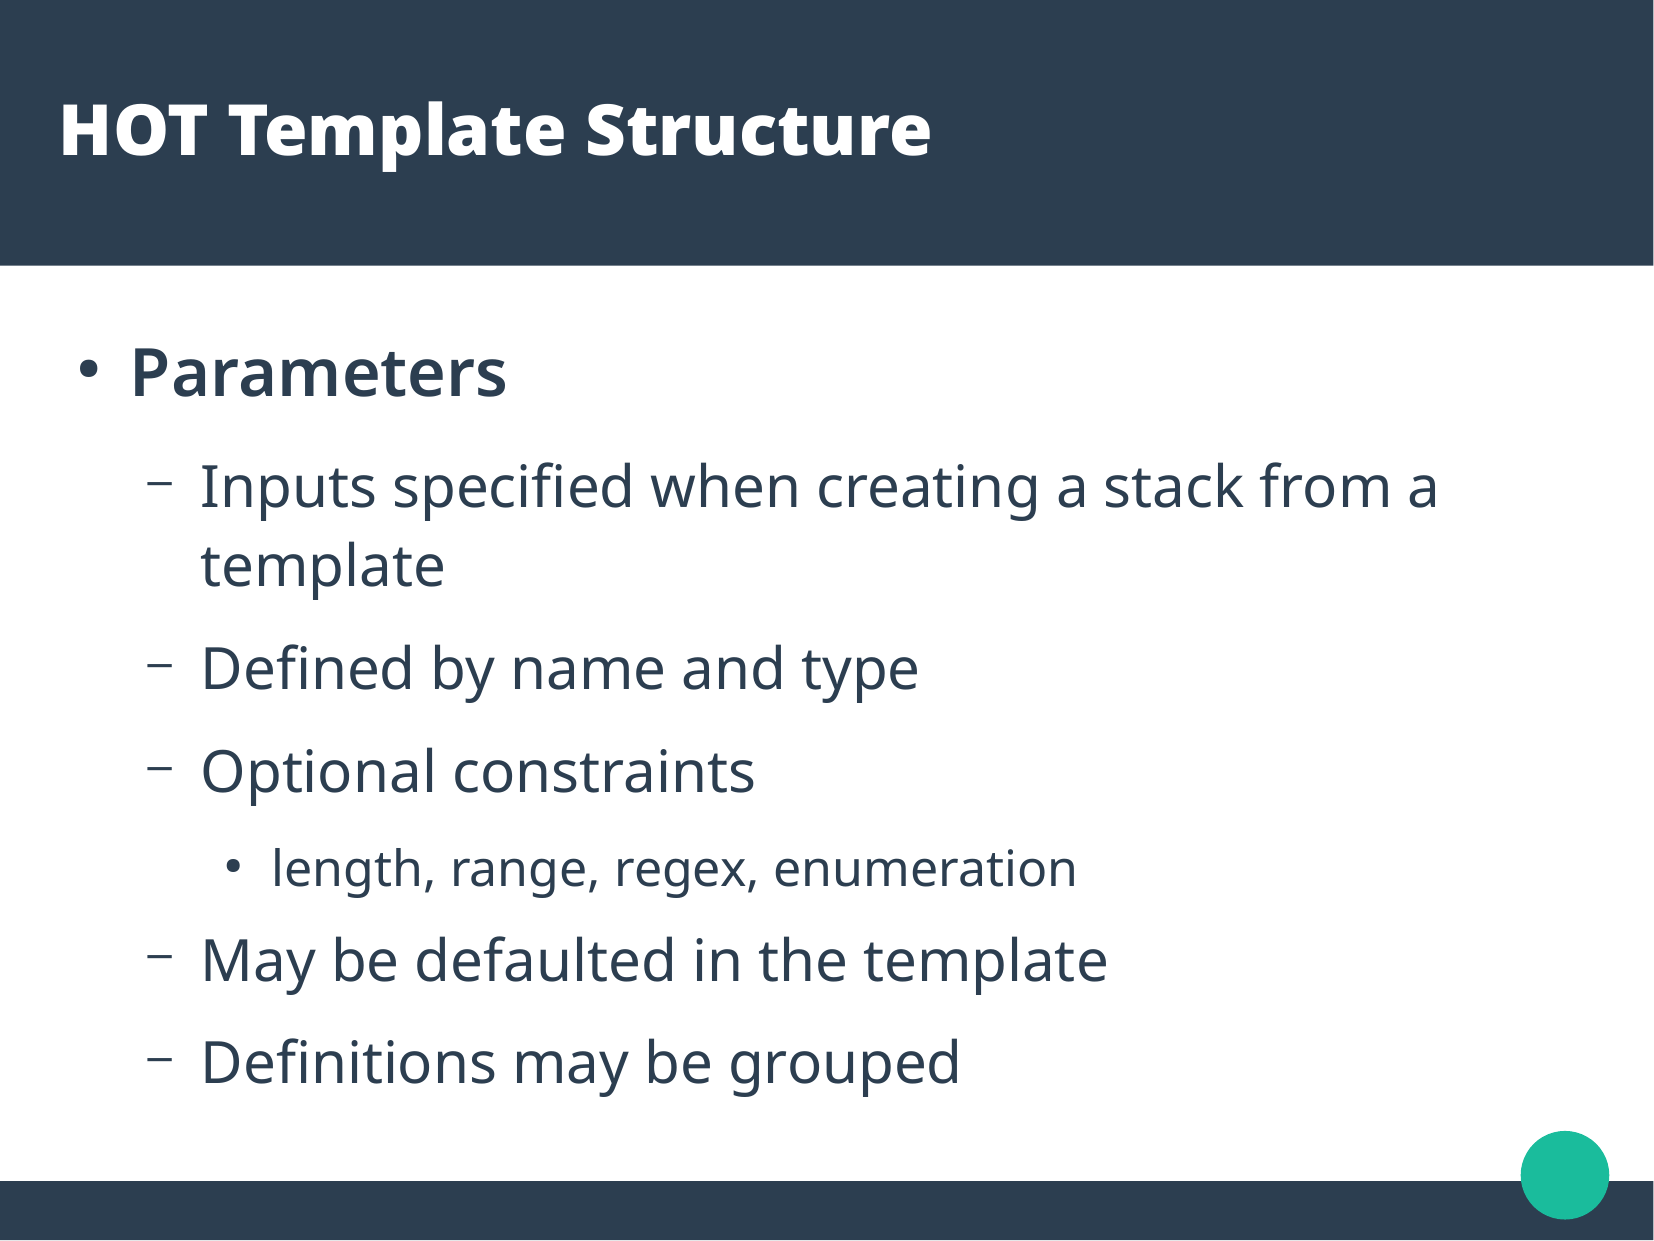

# HOT Template Structure
Parameters
Inputs specified when creating a stack from a template
Defined by name and type
Optional constraints
length, range, regex, enumeration
May be defaulted in the template
Definitions may be grouped